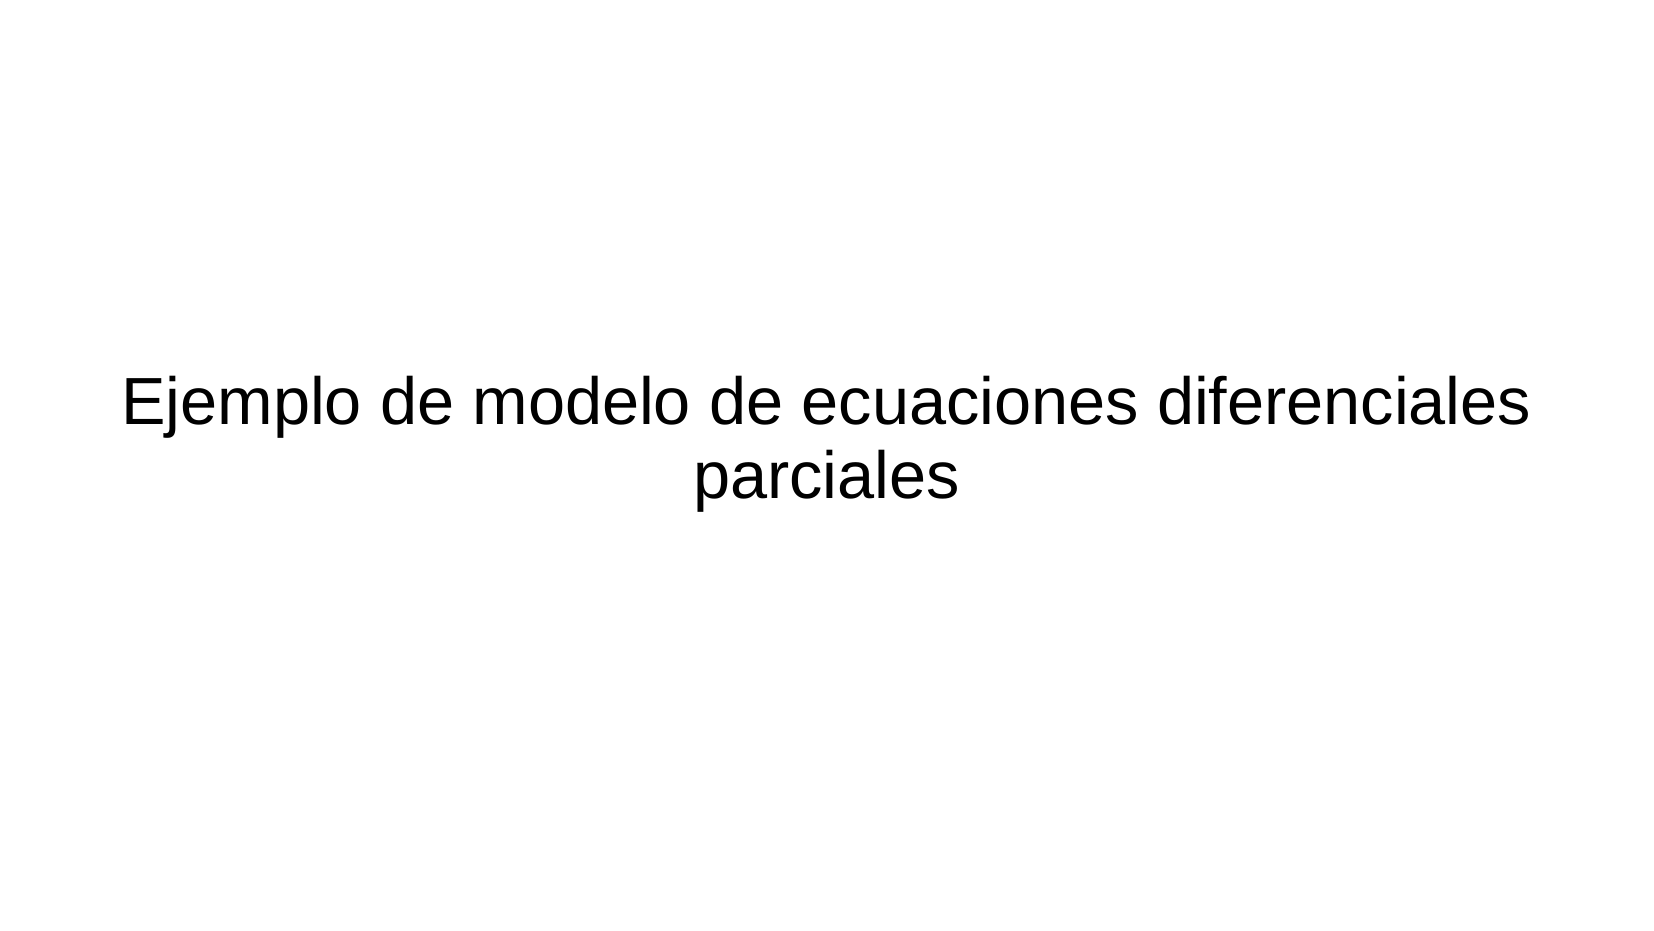

# Ejemplo de modelo de ecuaciones diferenciales parciales